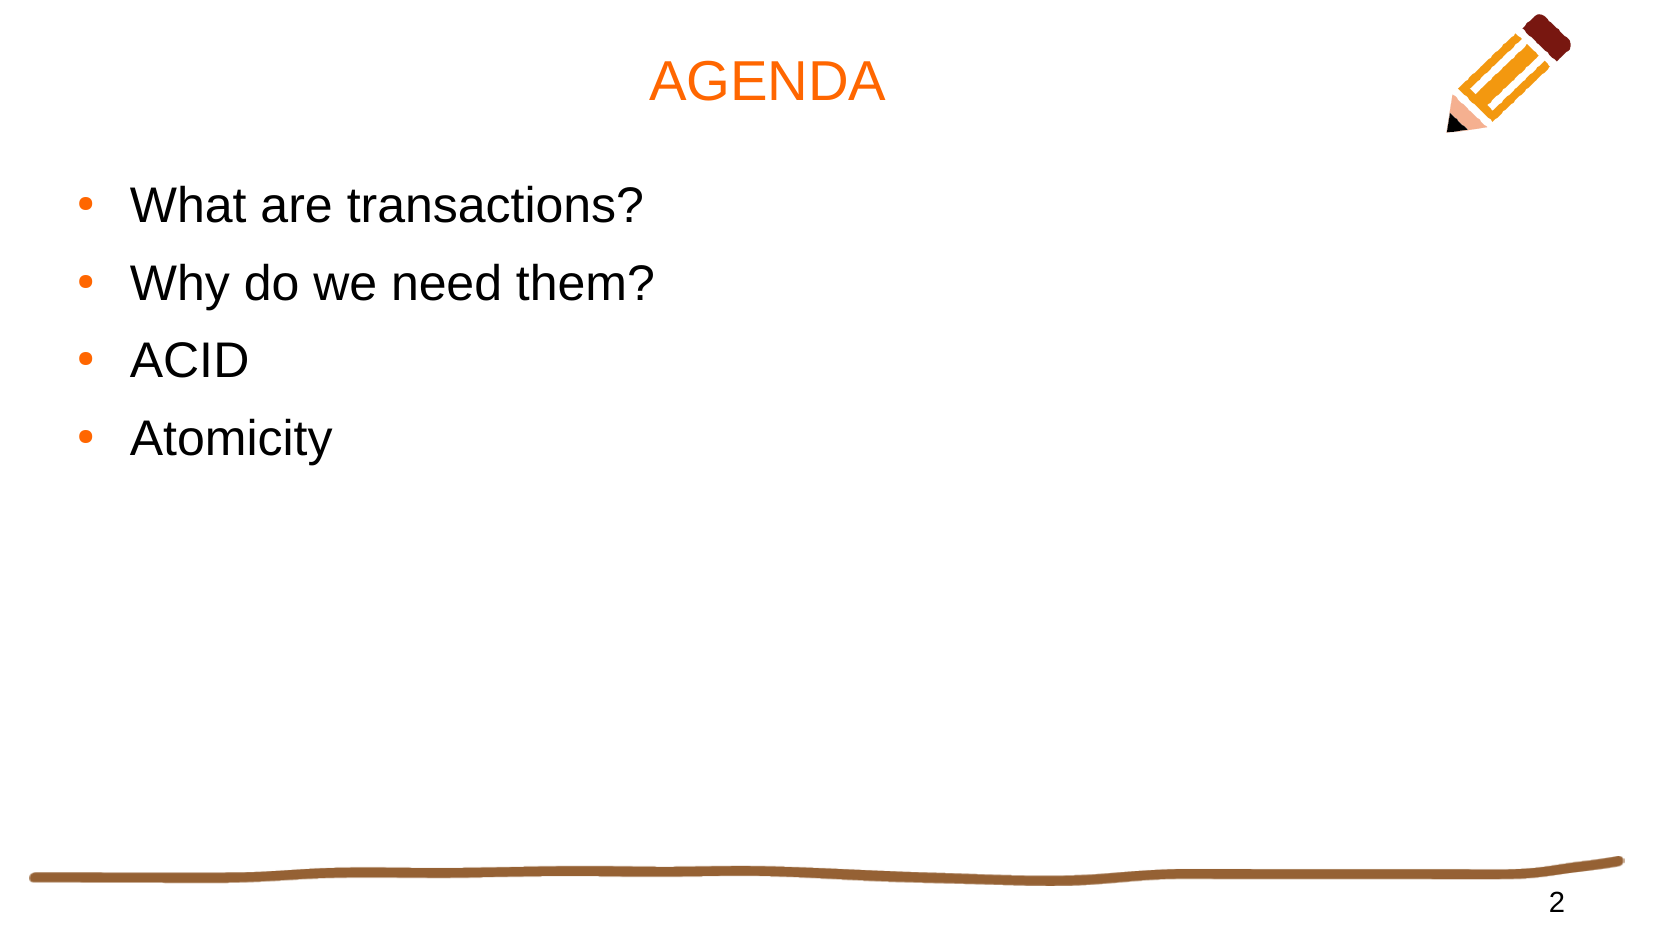

# AGENDA
What are transactions?
Why do we need them?
ACID
Atomicity
2